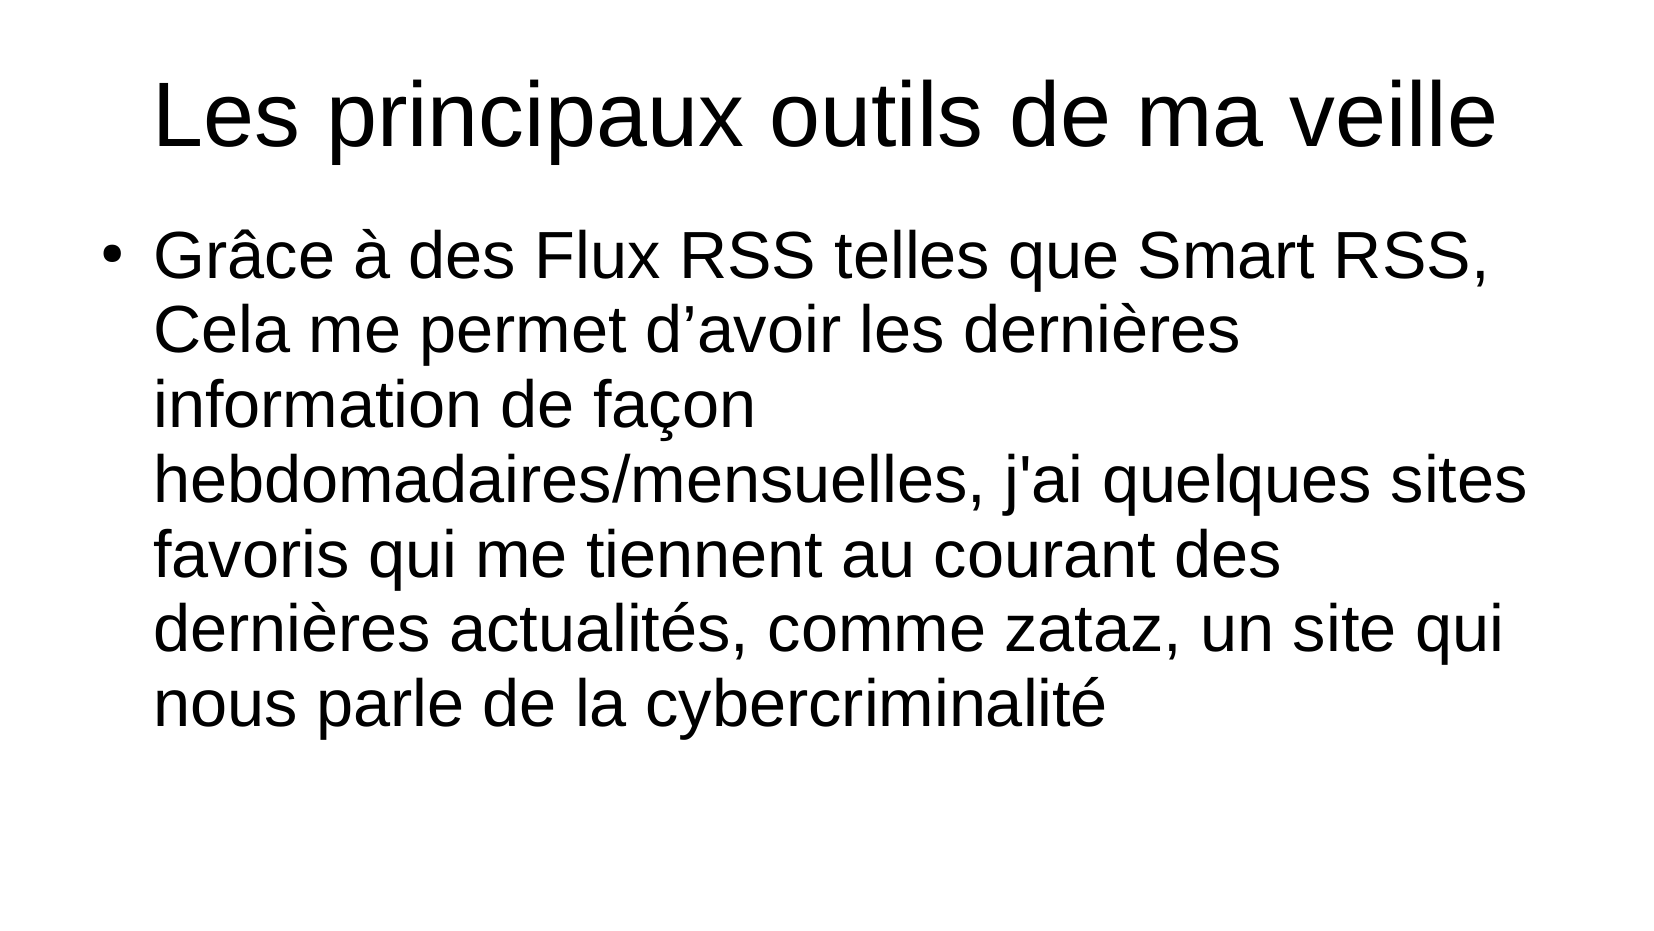

# Les principaux outils de ma veille
Grâce à des Flux RSS telles que Smart RSS, Cela me permet d’avoir les dernières information de façon hebdomadaires/mensuelles, j'ai quelques sites favoris qui me tiennent au courant des dernières actualités, comme zataz, un site qui nous parle de la cybercriminalité